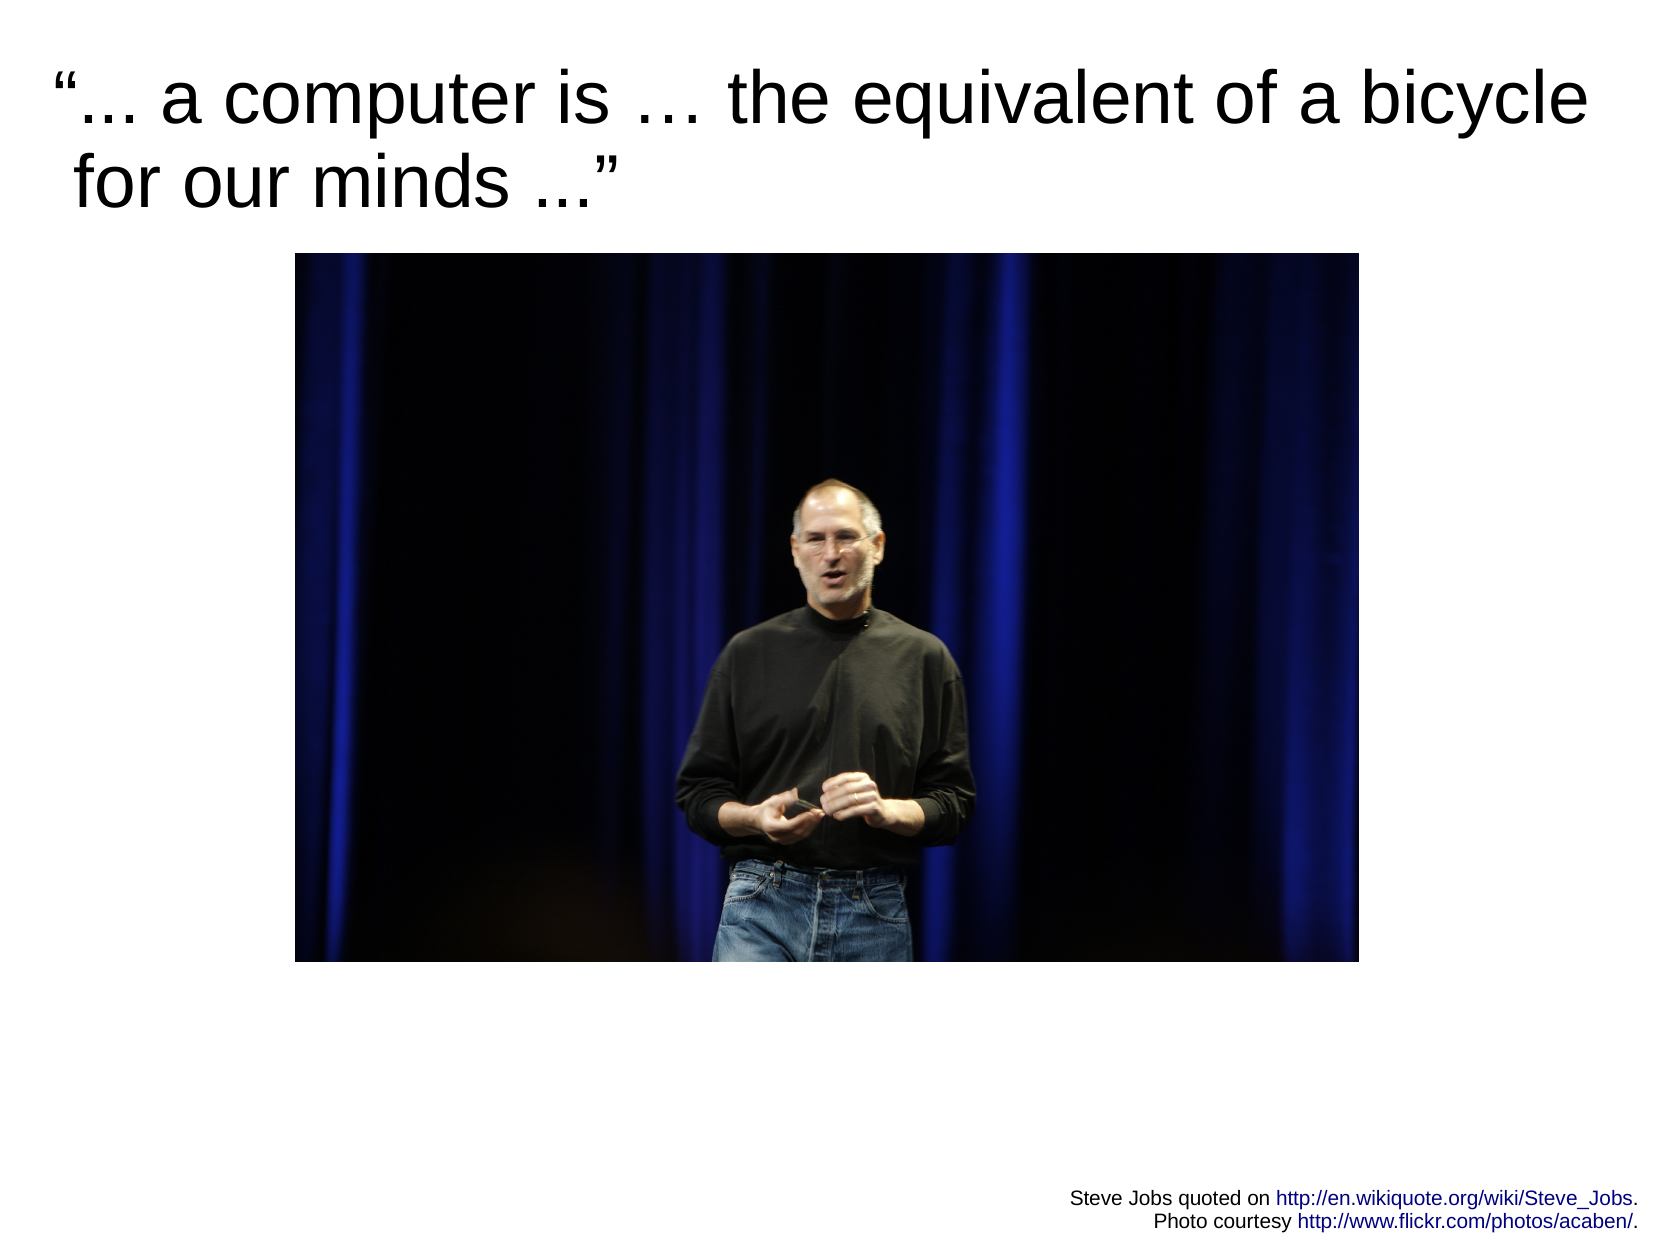

# “... a computer is … the equivalent of a bicycle for our minds ...”
Steve Jobs quoted on http://en.wikiquote.org/wiki/Steve_Jobs.
Photo courtesy http://www.flickr.com/photos/acaben/.